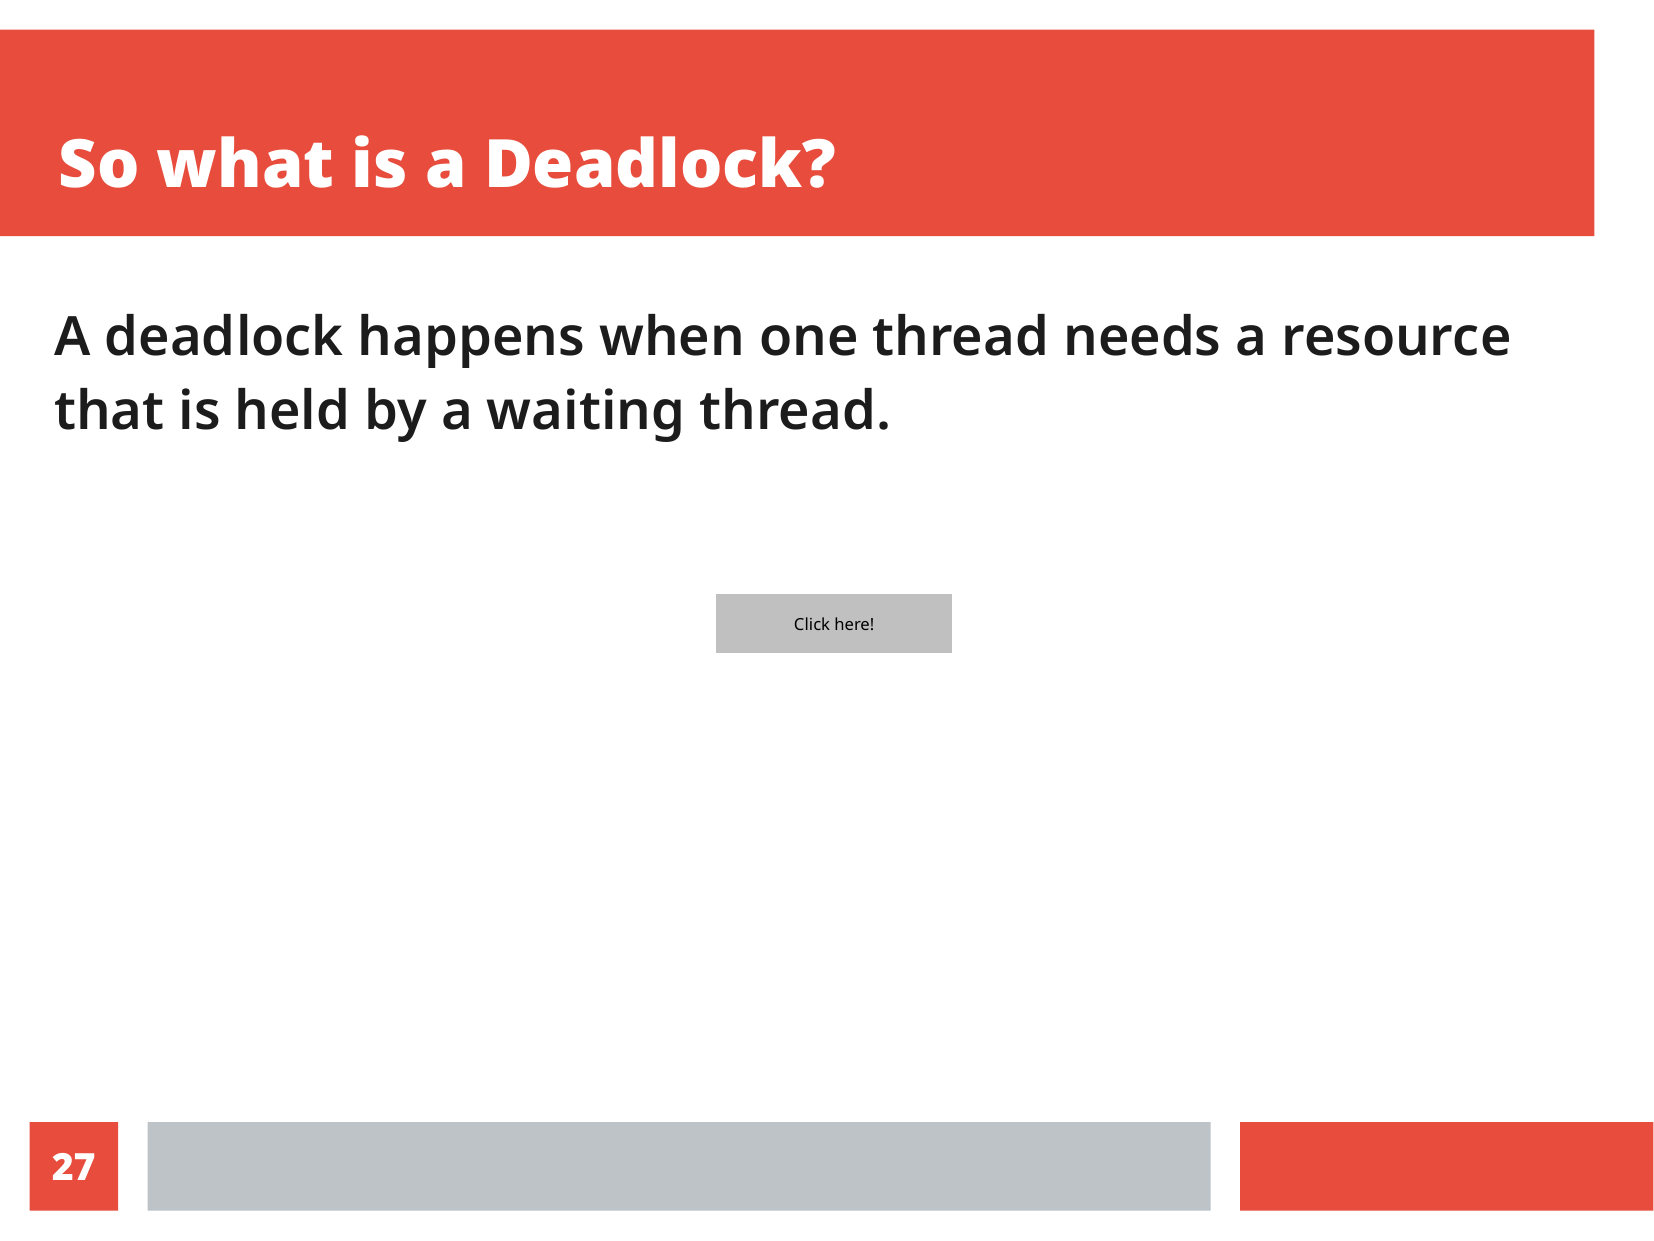

# So what is a Deadlock?
A deadlock happens when one thread needs a resource that is held by a waiting thread.
27